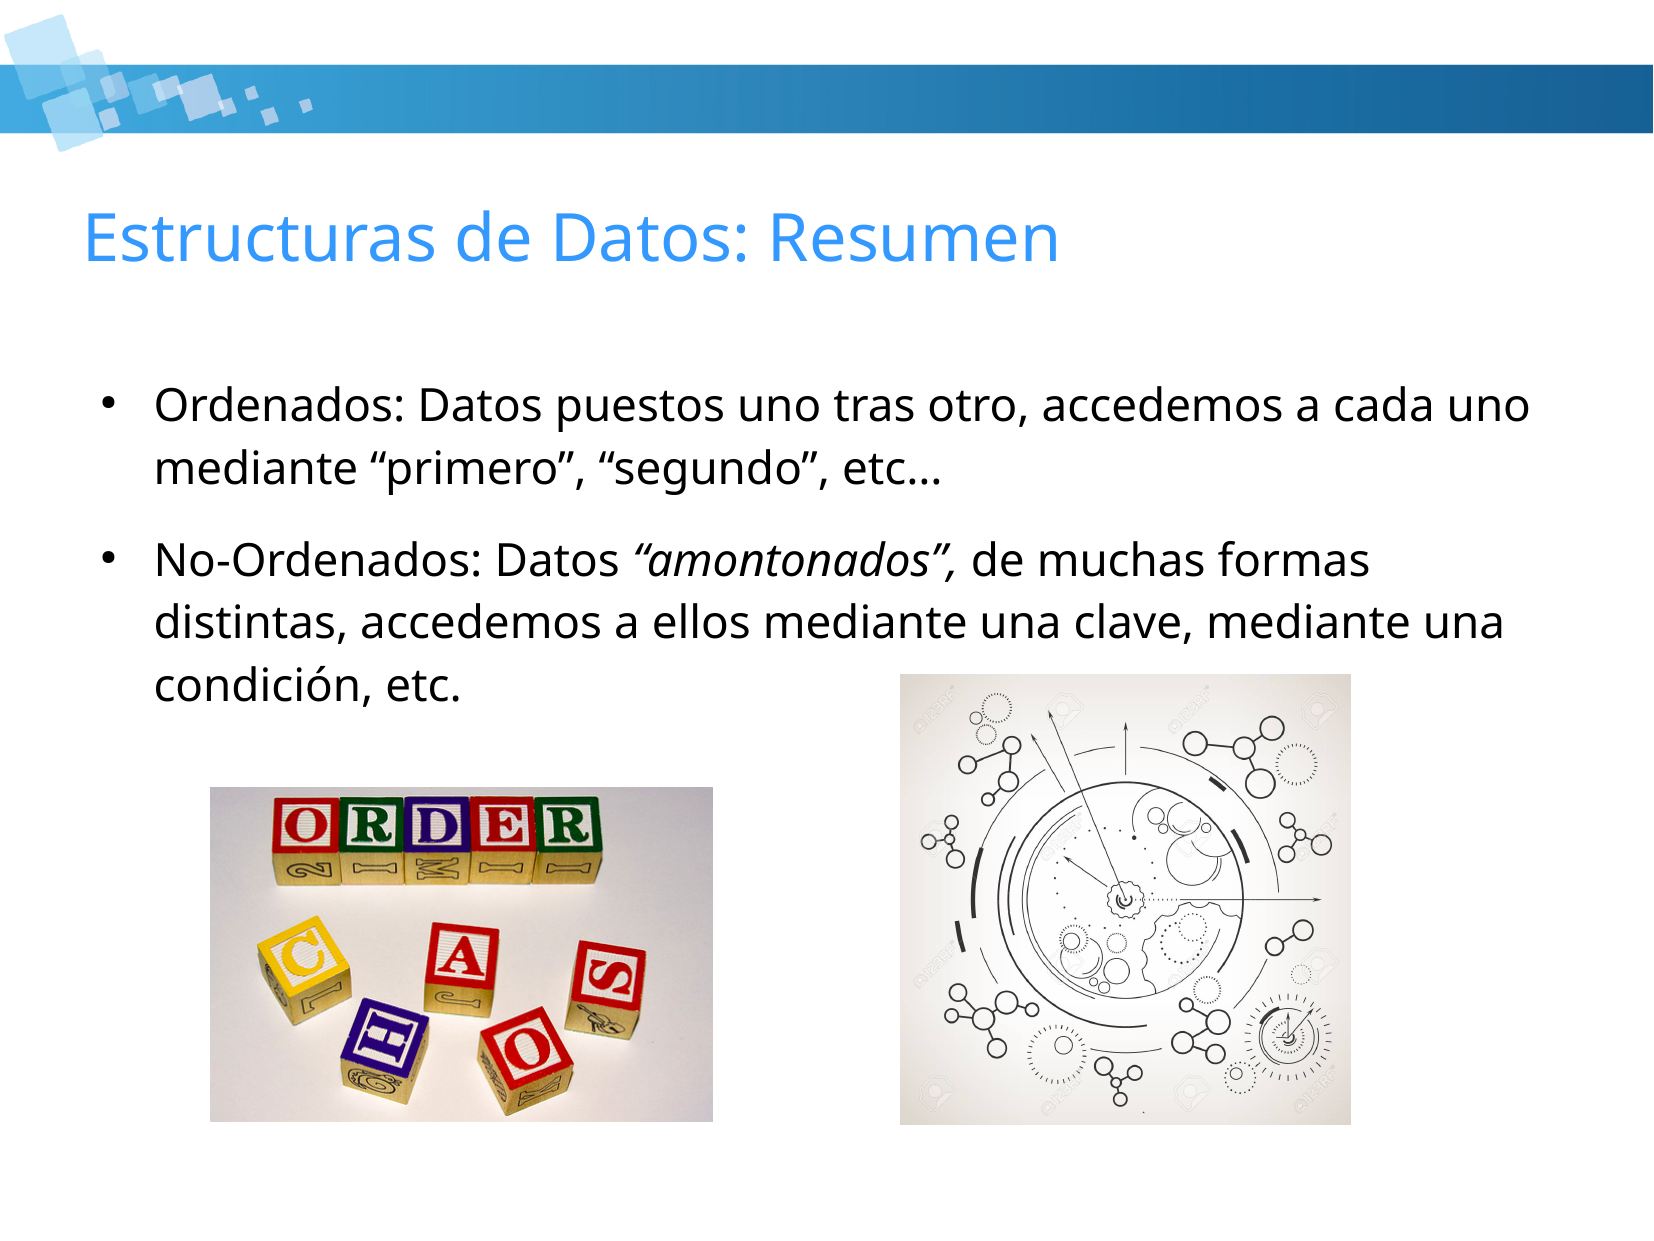

# Estructuras de Datos: Resumen
Ordenados: Datos puestos uno tras otro, accedemos a cada uno mediante “primero”, “segundo”, etc…
No-Ordenados: Datos “amontonados”, de muchas formas distintas, accedemos a ellos mediante una clave, mediante una condición, etc.